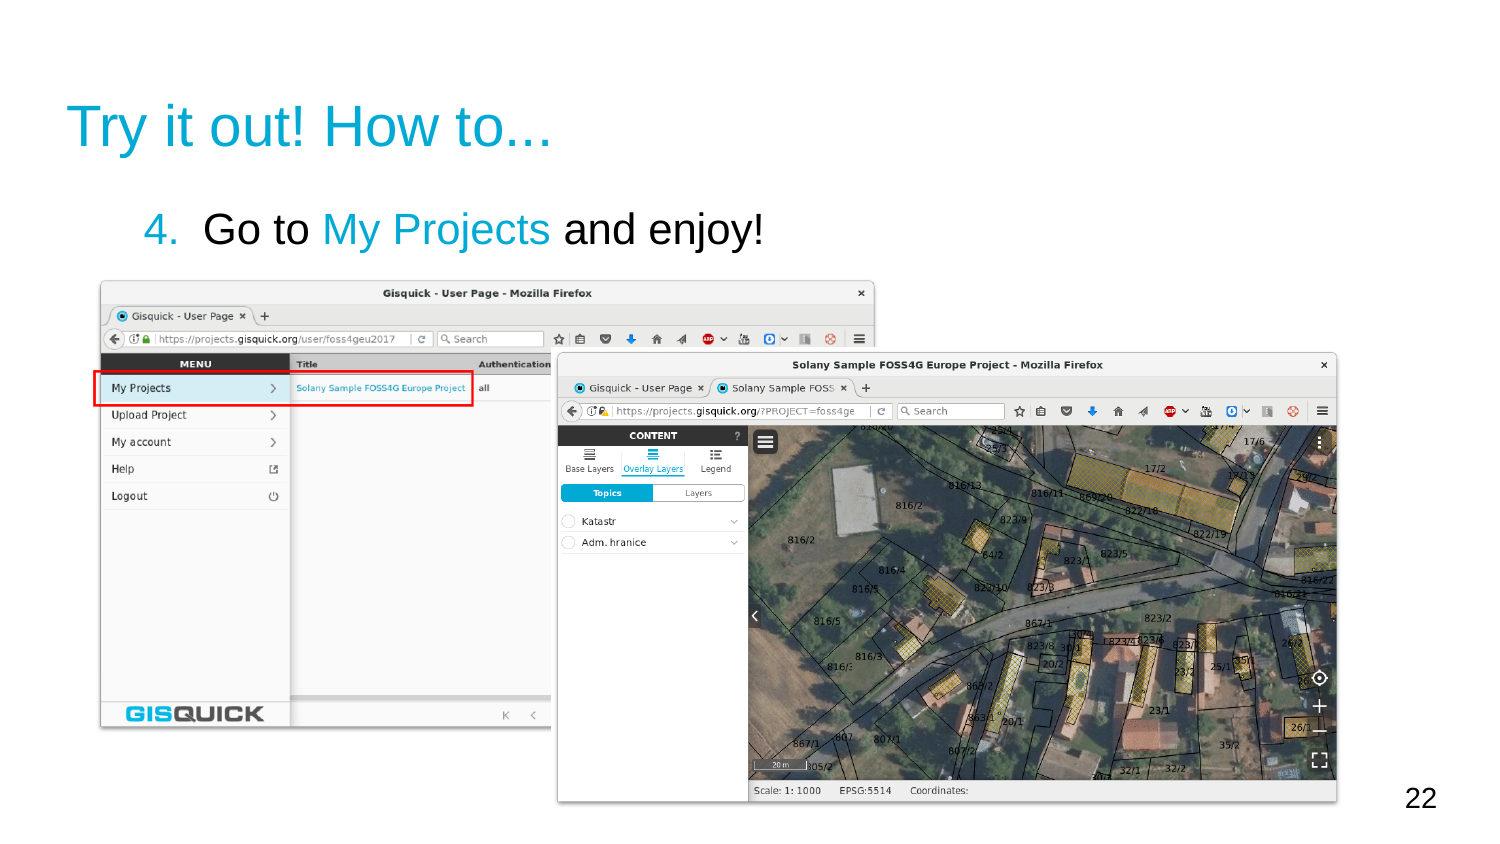

# Try it out! How to...
Go to My Projects and enjoy!